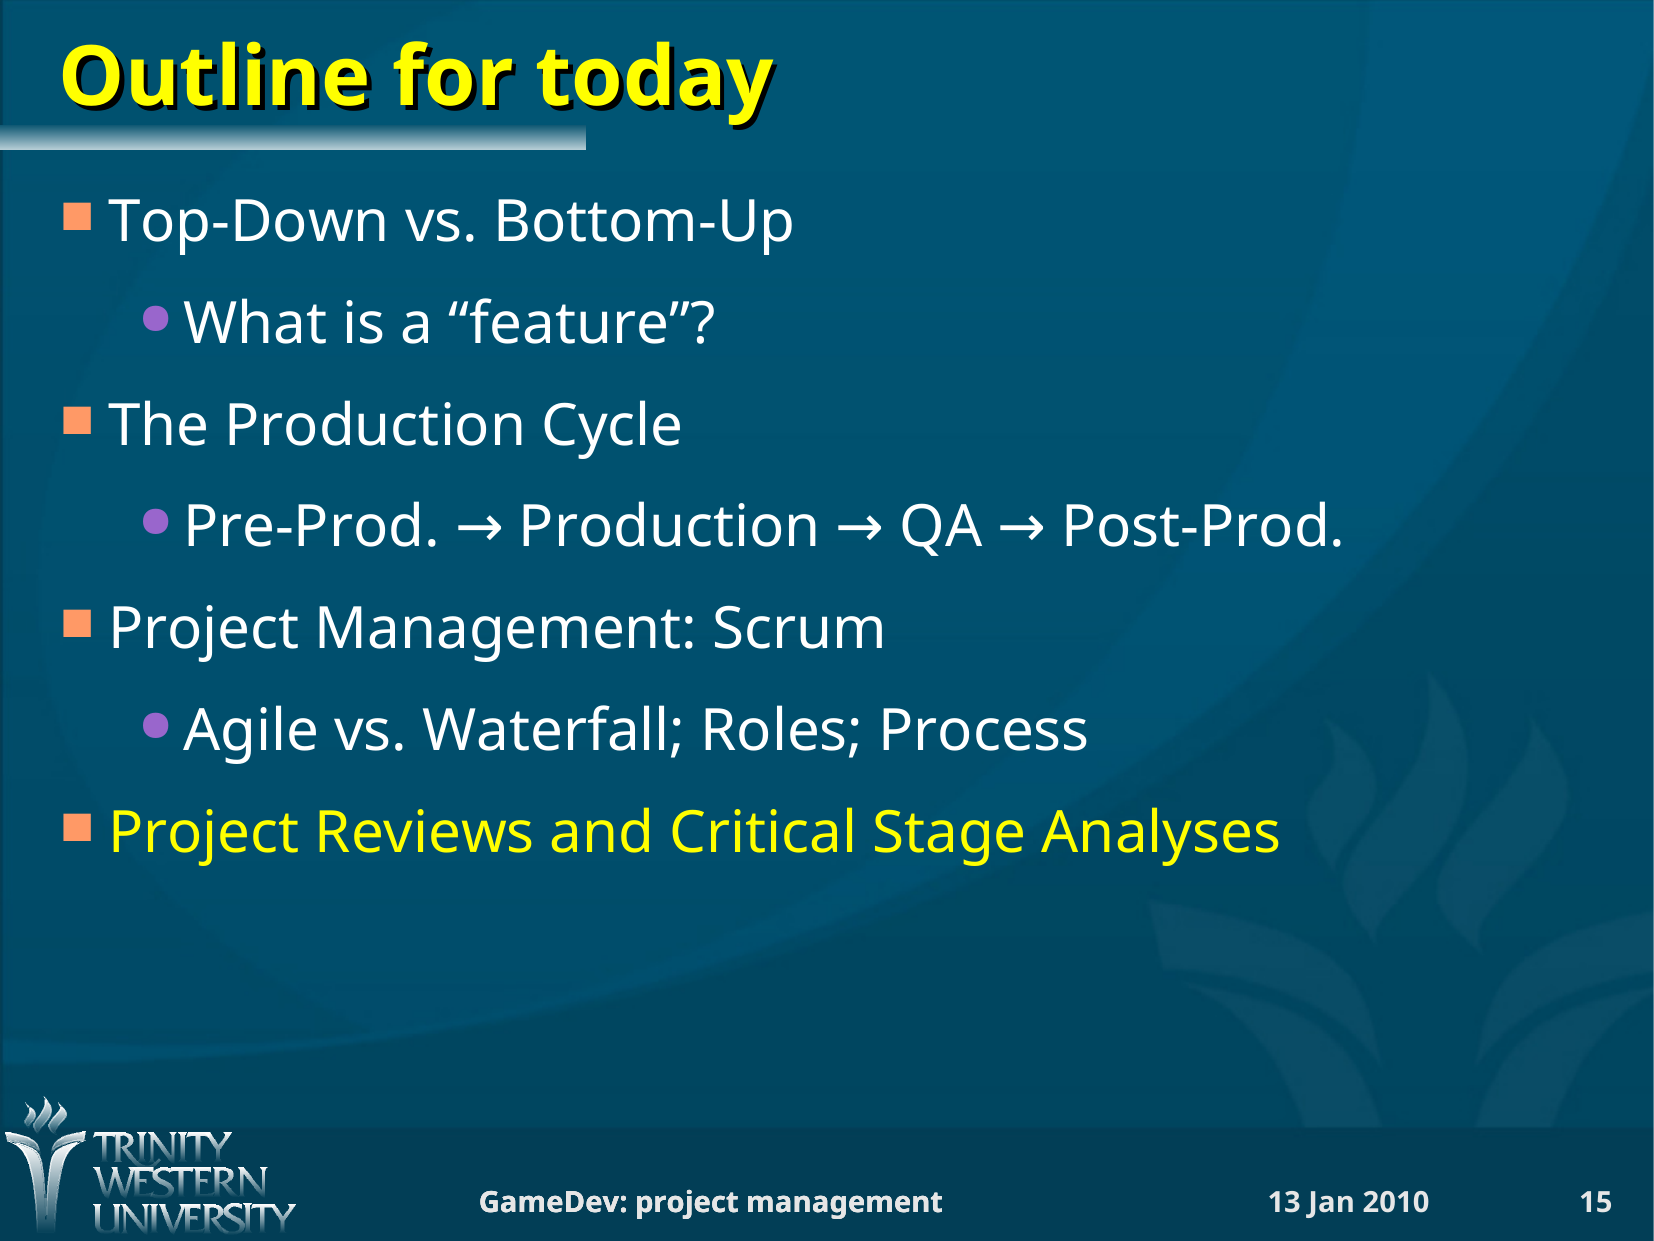

# Outline for today
Top-Down vs. Bottom-Up
What is a “feature”?
The Production Cycle
Pre-Prod. → Production → QA → Post-Prod.
Project Management: Scrum
Agile vs. Waterfall; Roles; Process
Project Reviews and Critical Stage Analyses
GameDev: project management
13 Jan 2010
15